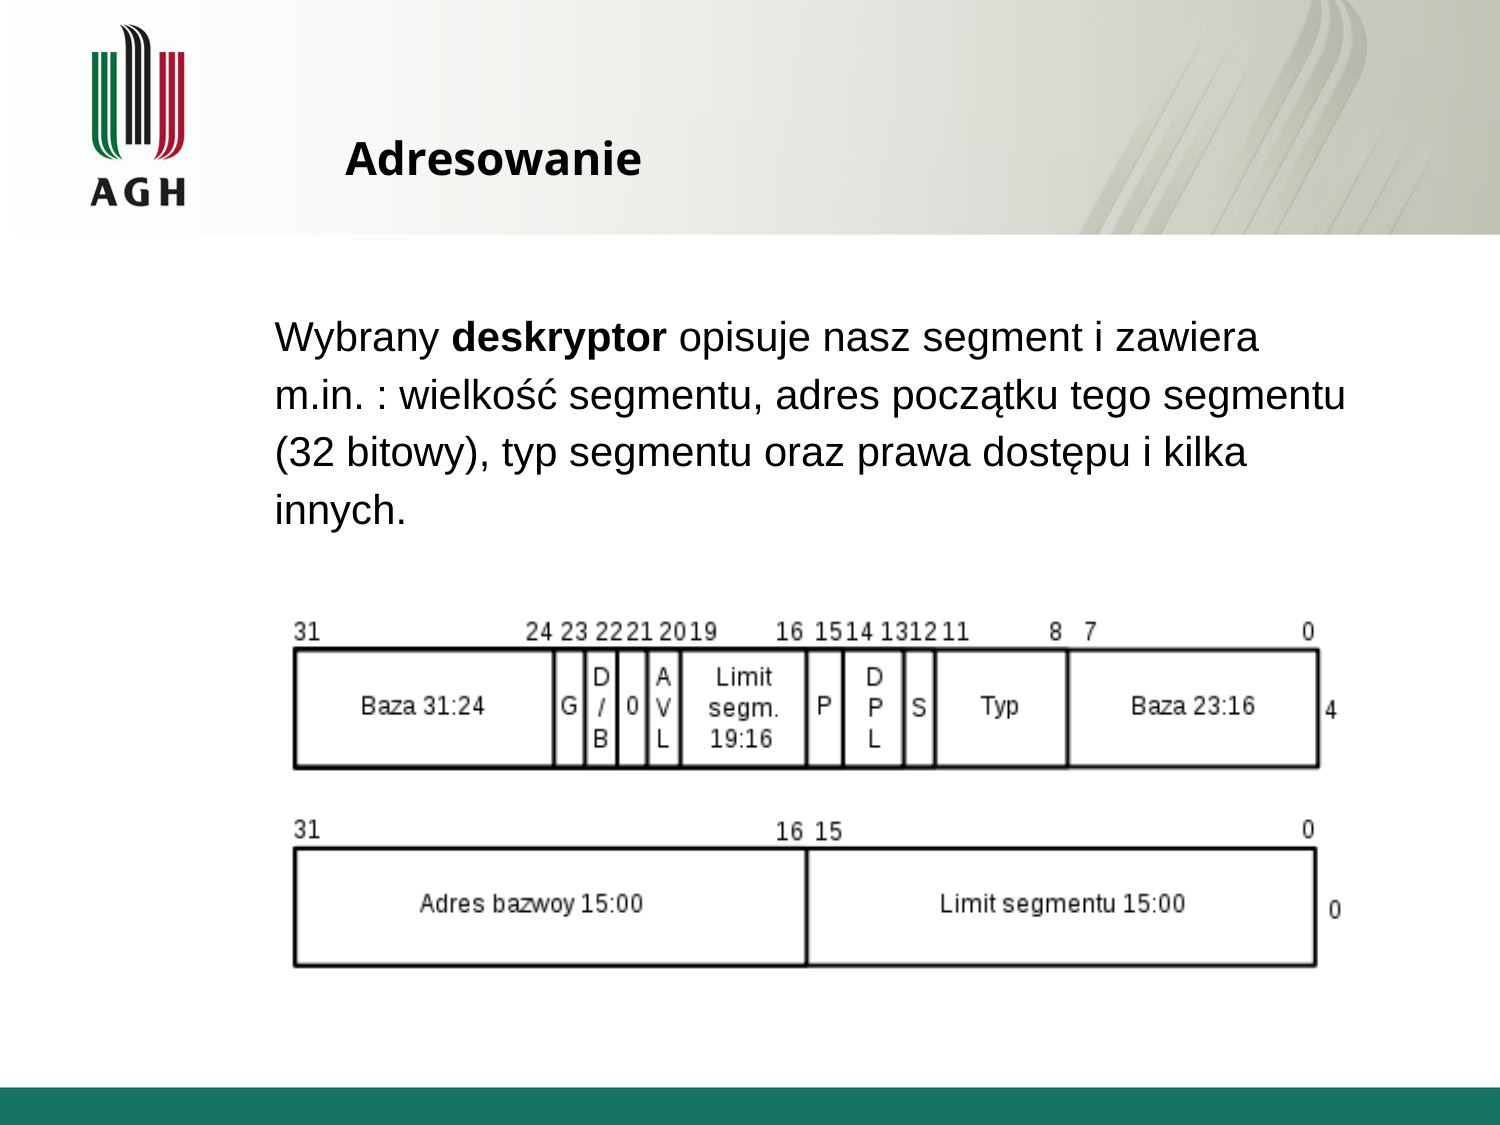

# Adresowanie
Wybrany deskryptor opisuje nasz segment i zawiera m.in. : wielkość segmentu, adres początku tego segmentu (32 bitowy), typ segmentu oraz prawa dostępu i kilka innych.